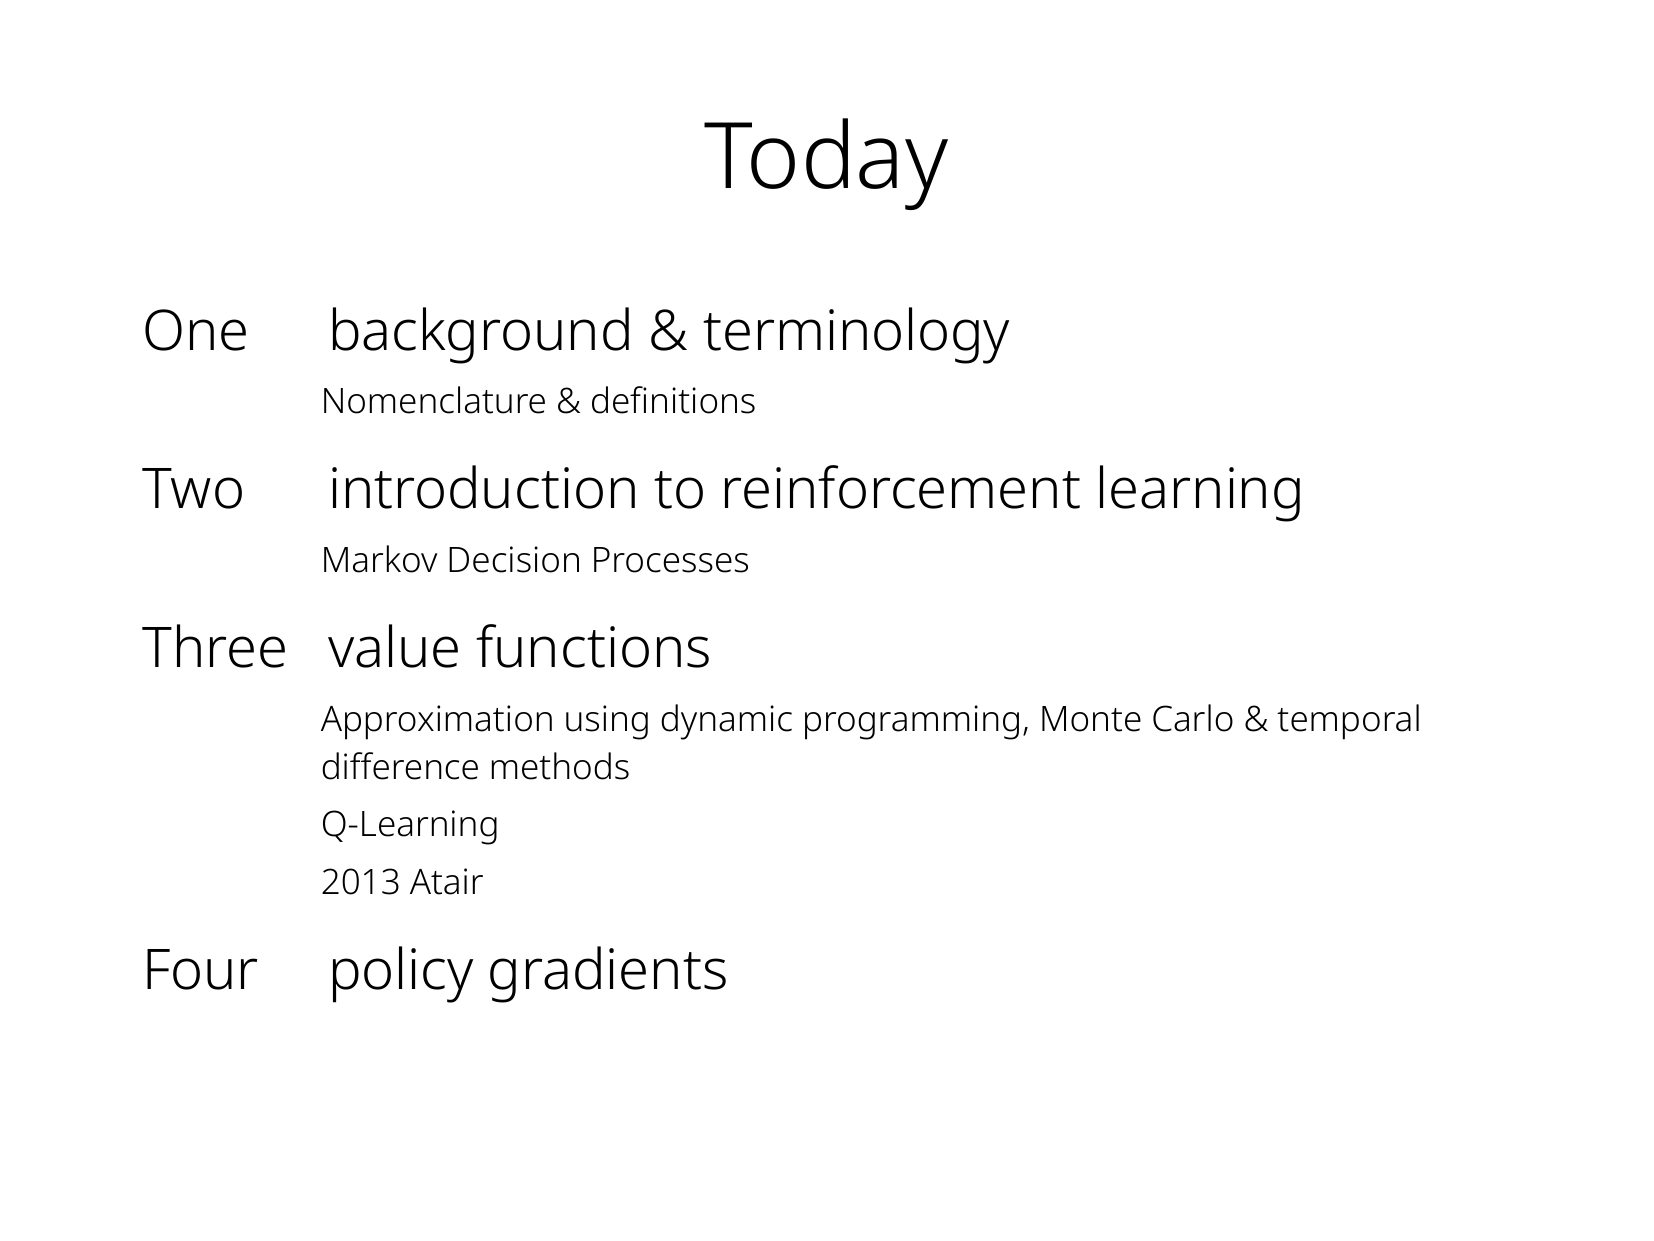

# Today
One 		background & terminology
Nomenclature & definitions
Two		introduction to reinforcement learning
Markov Decision Processes
Three	value functions
Approximation using dynamic programming, Monte Carlo & temporal difference methods
Q-Learning
2013 Atair
Four		policy gradients